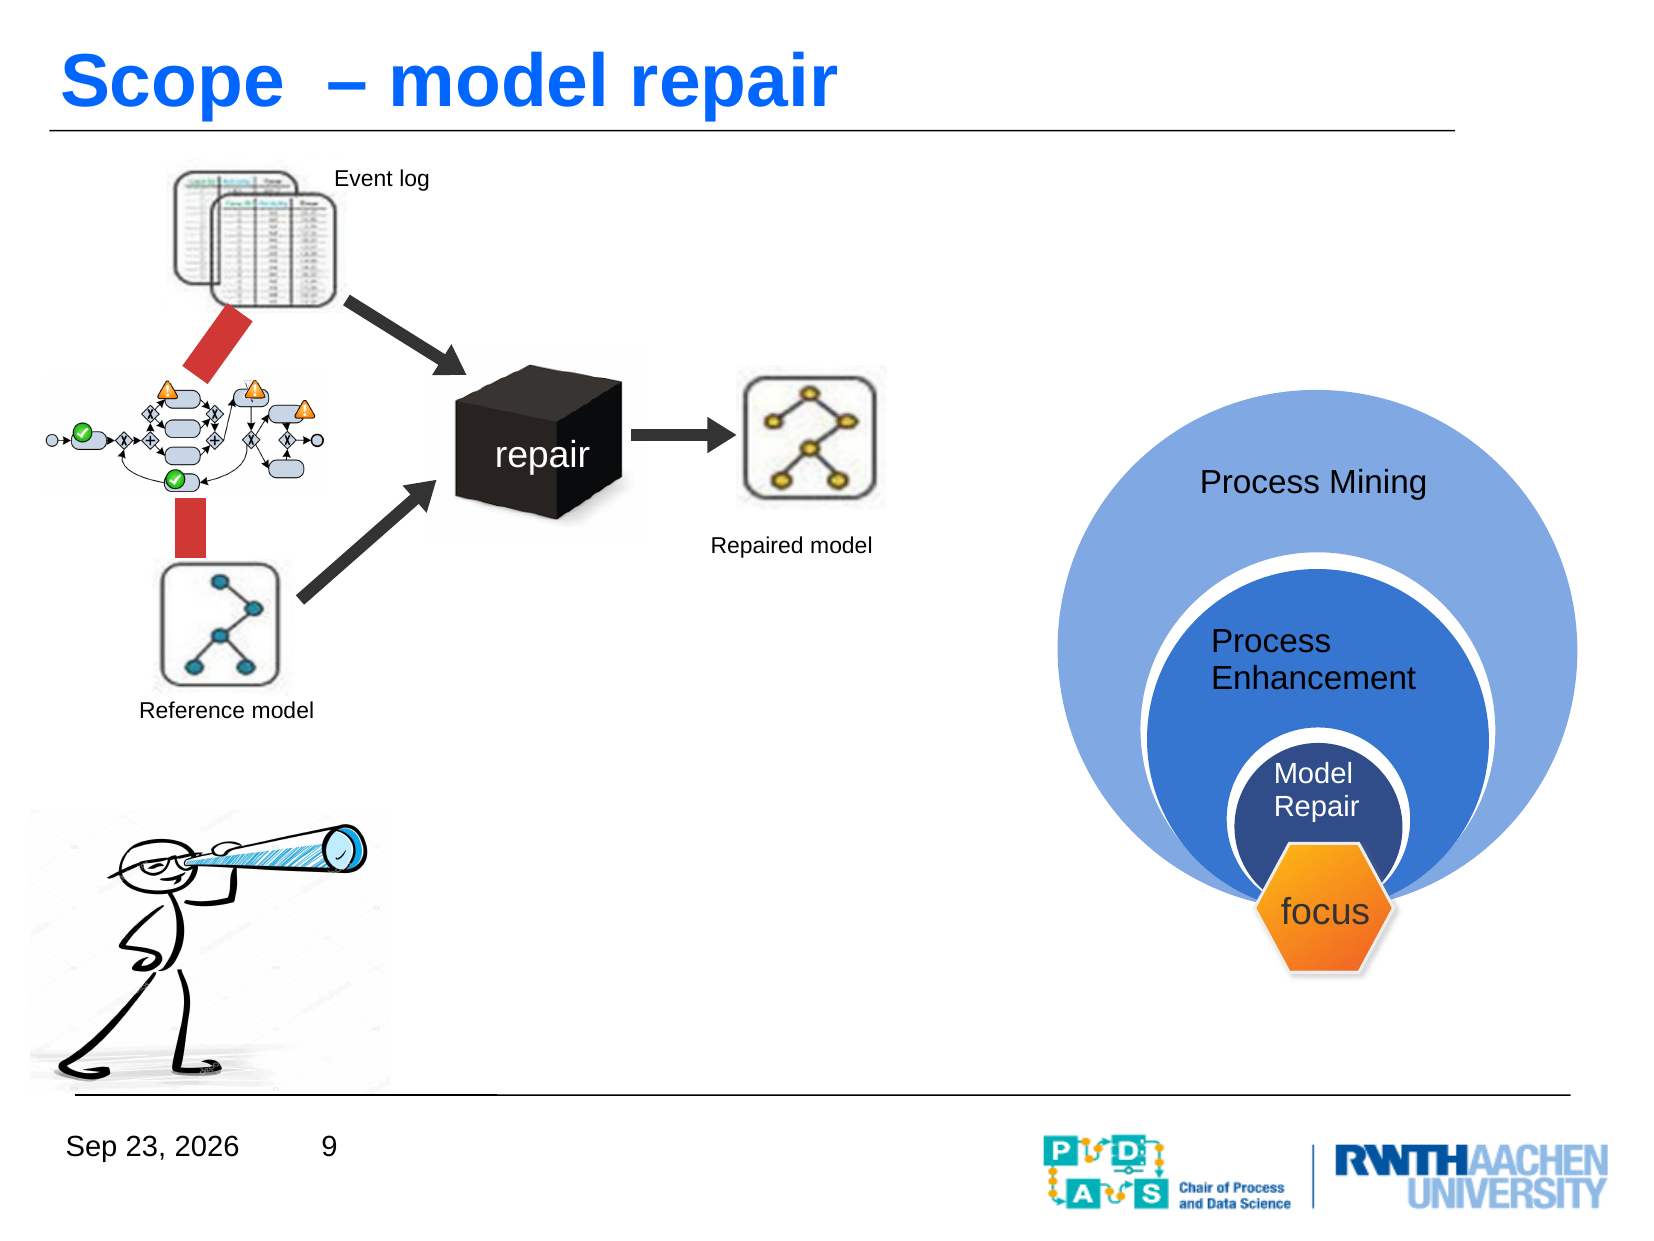

# Scope – model repair
Event log
repair
Process Mining
Repaired model
Process Enhancement
Reference model
Model Repair
 focus